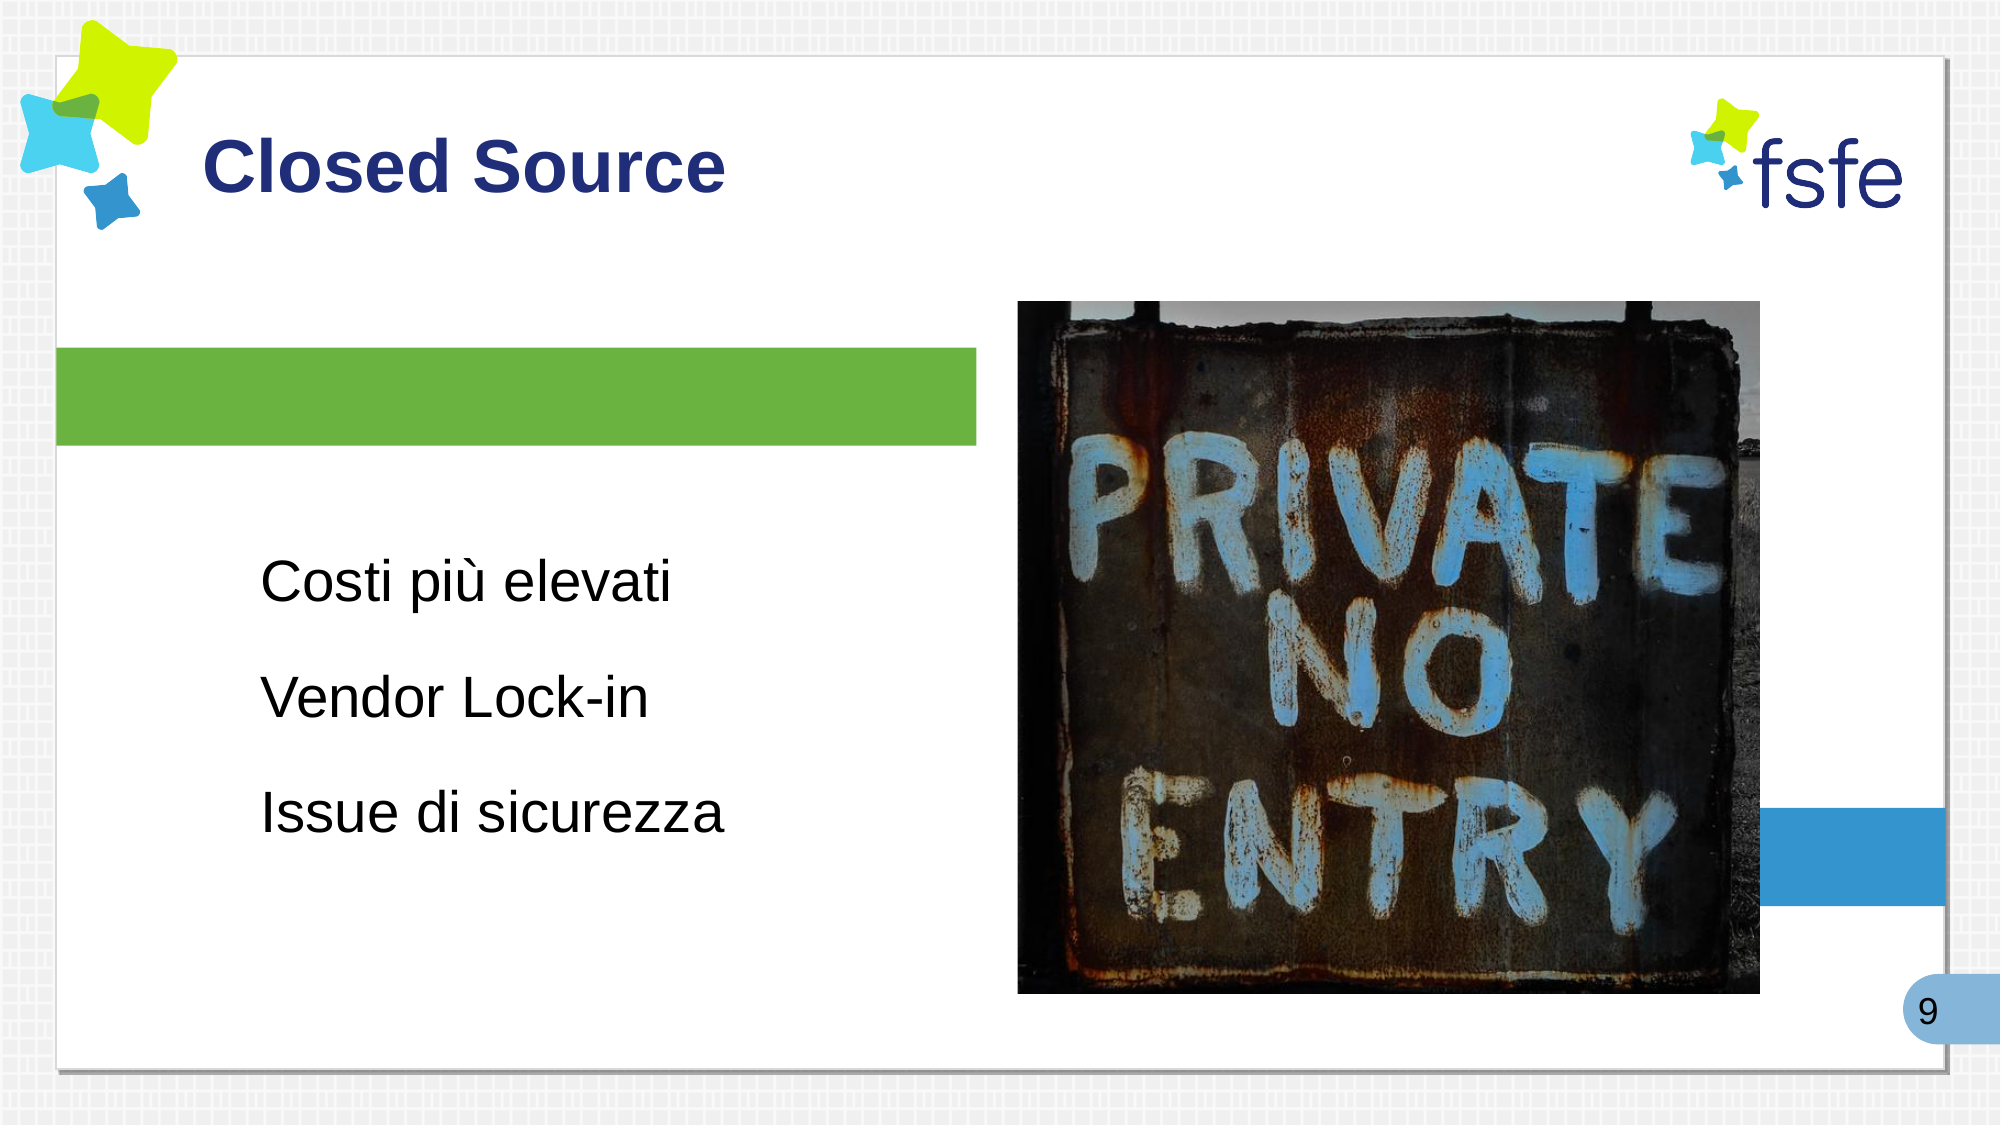

Closed Source
 Costi più elevati
 Vendor Lock-in
 Issue di sicurezza